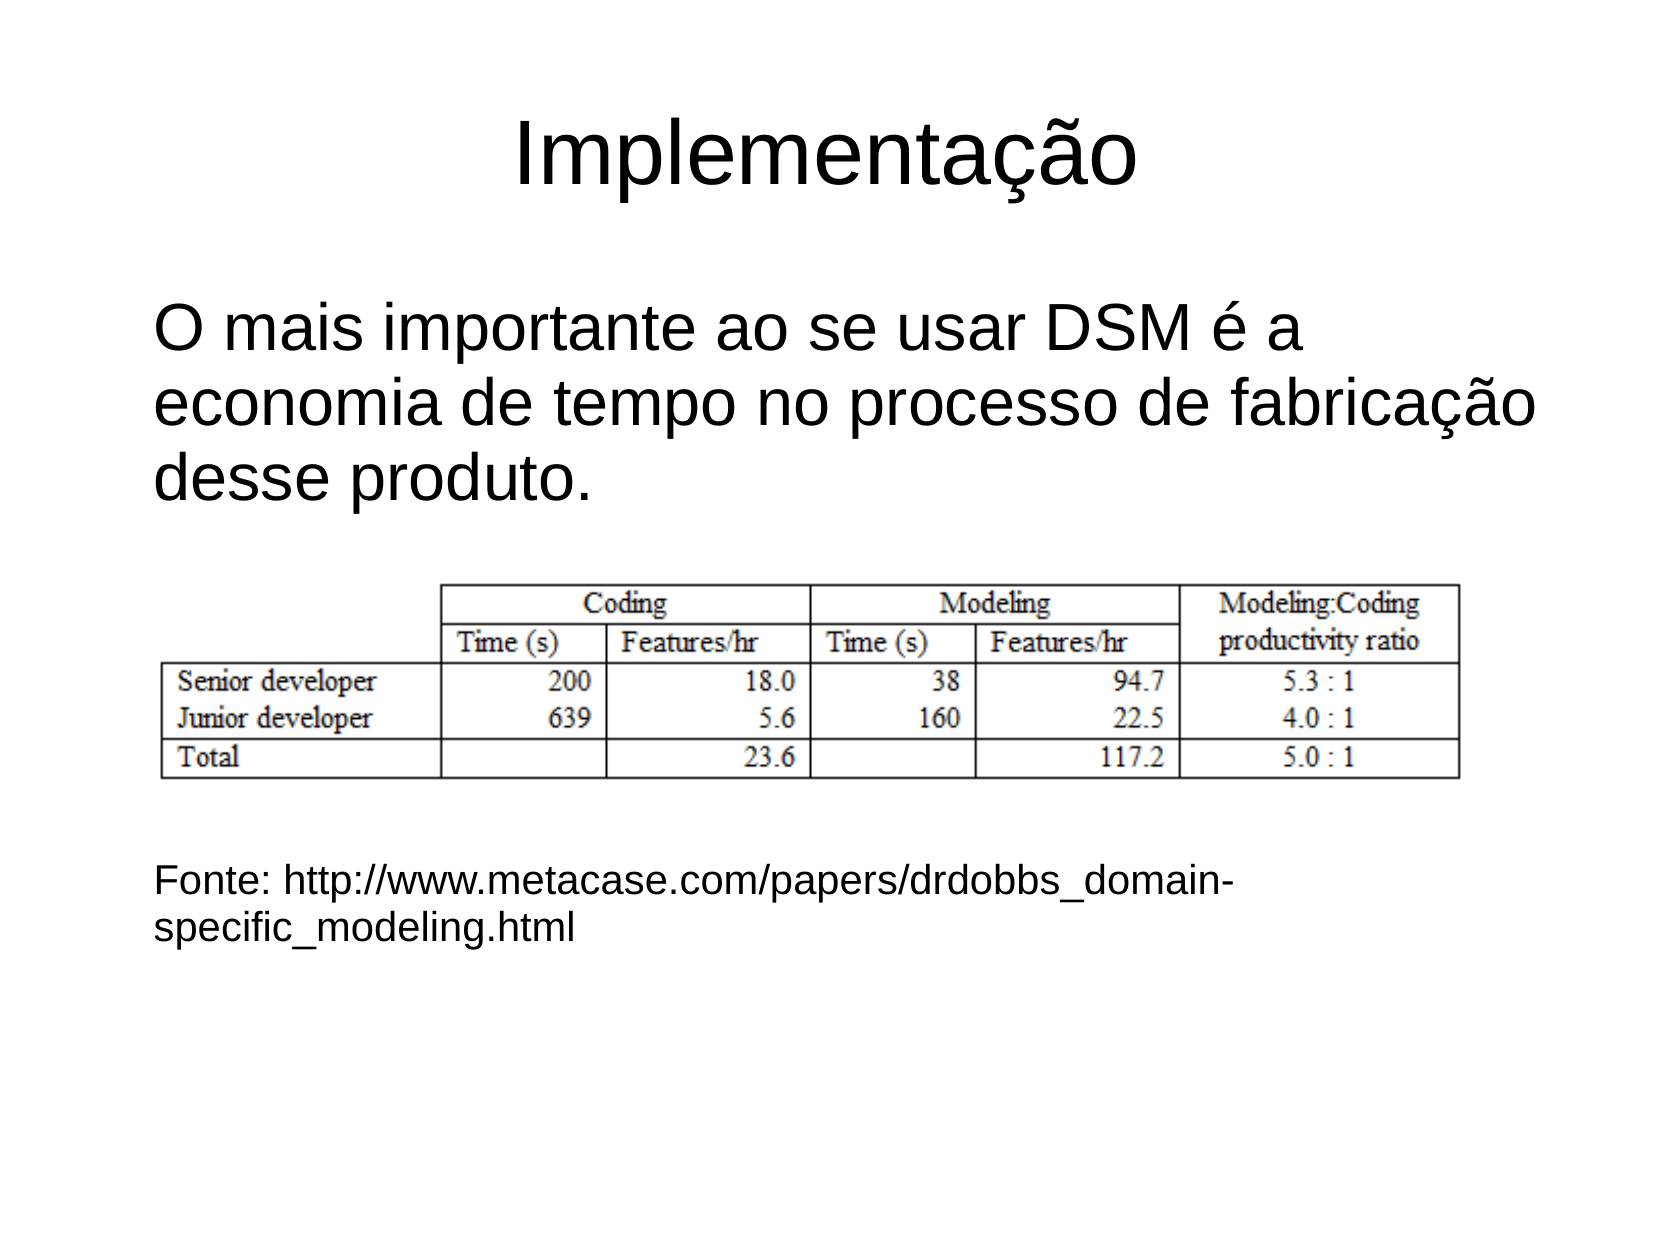

# Implementação
O mais importante ao se usar DSM é a economia de tempo no processo de fabricação desse produto.
Fonte: http://www.metacase.com/papers/drdobbs_domain-specific_modeling.html